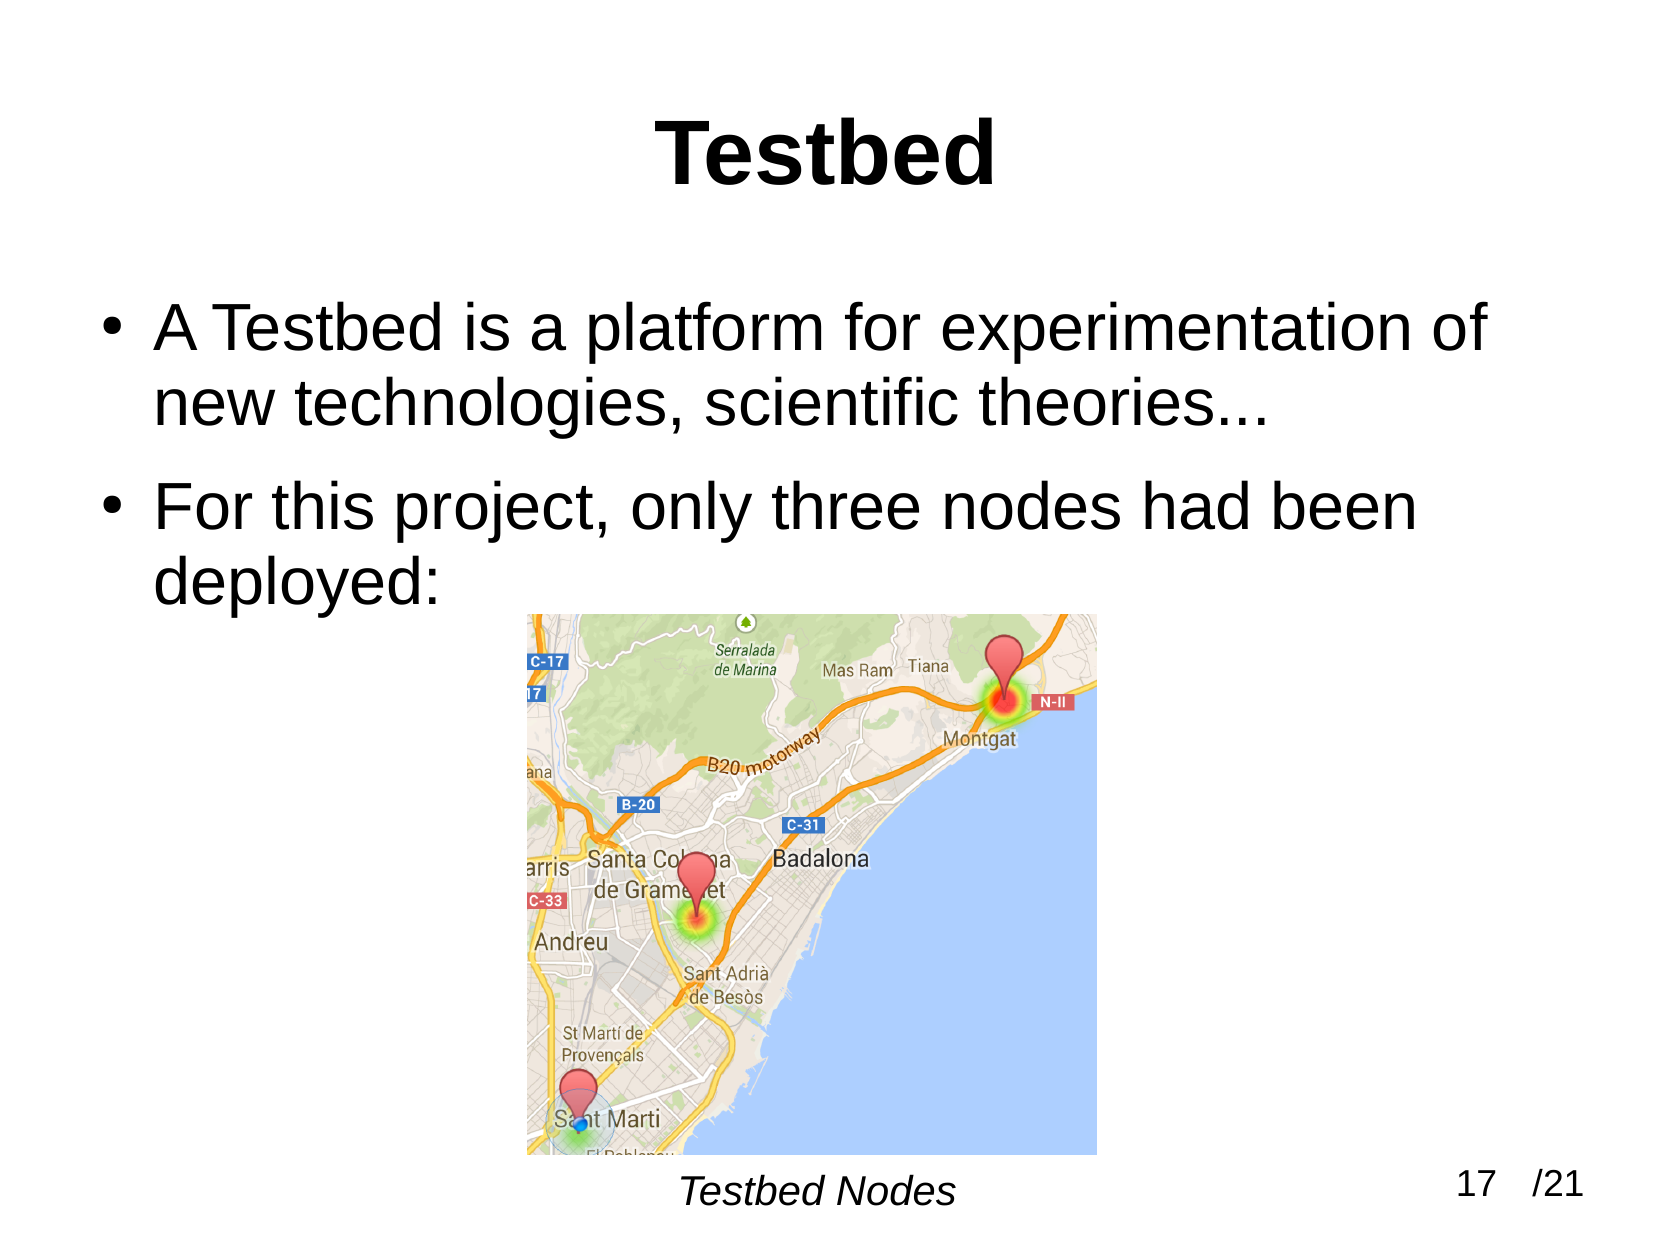

# Testbed
A Testbed is a platform for experimentation of new technologies, scientific theories...
For this project, only three nodes had been deployed:
/21
Testbed Nodes